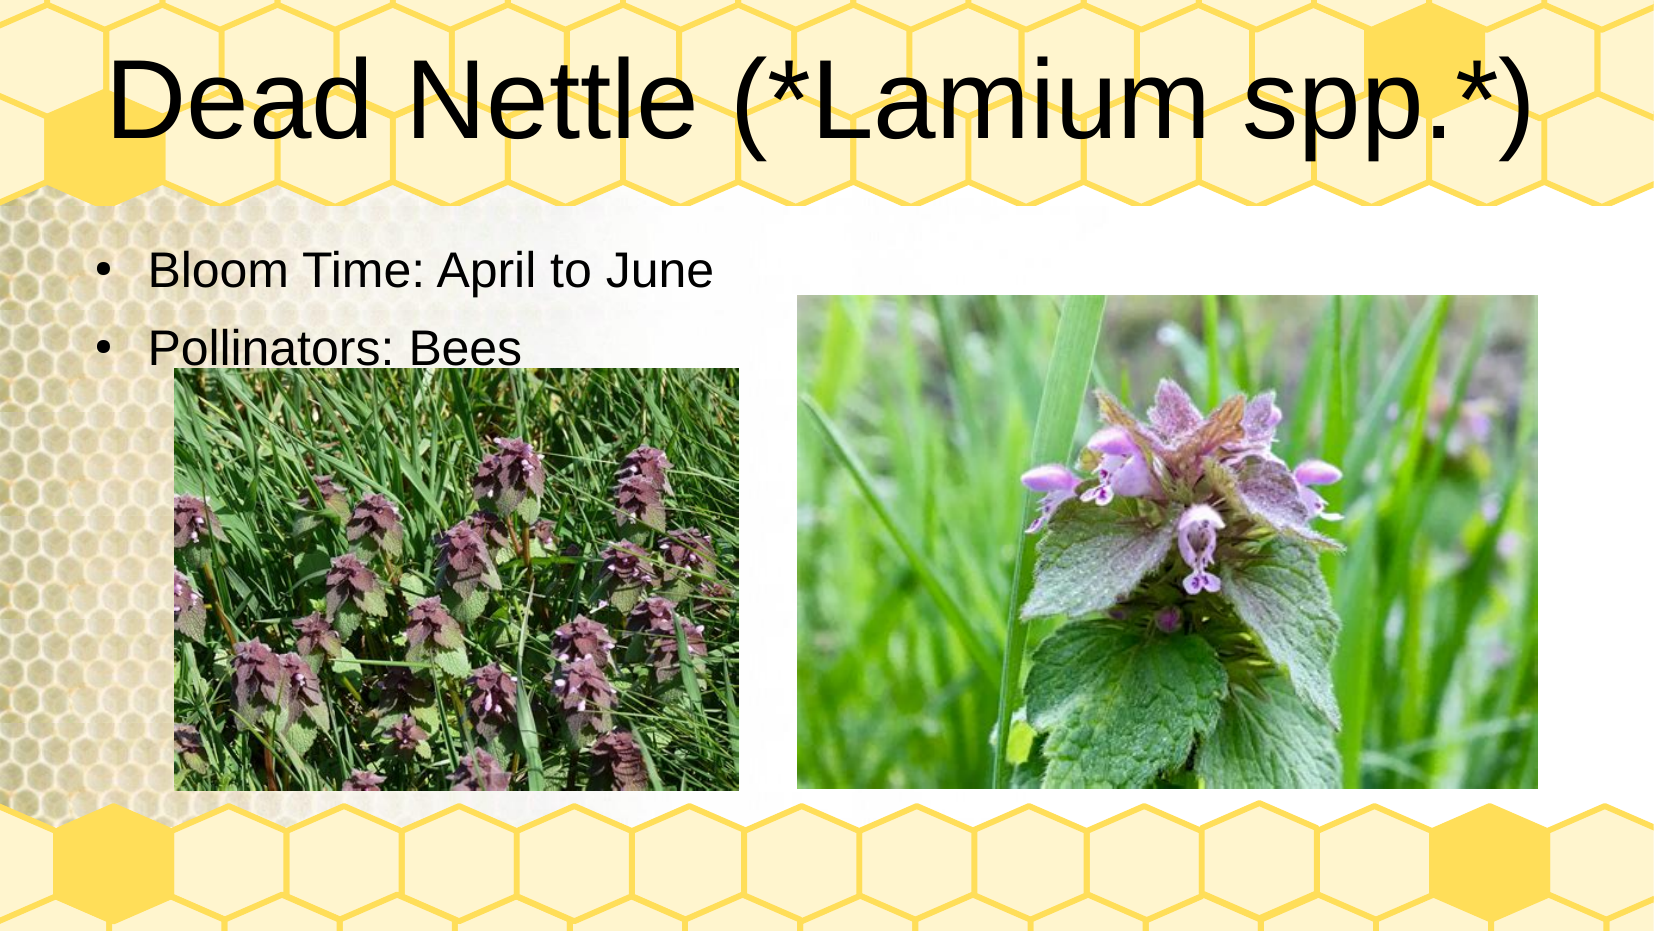

# Dead Nettle (*Lamium spp.*)
Bloom Time: April to June
Pollinators: Bees